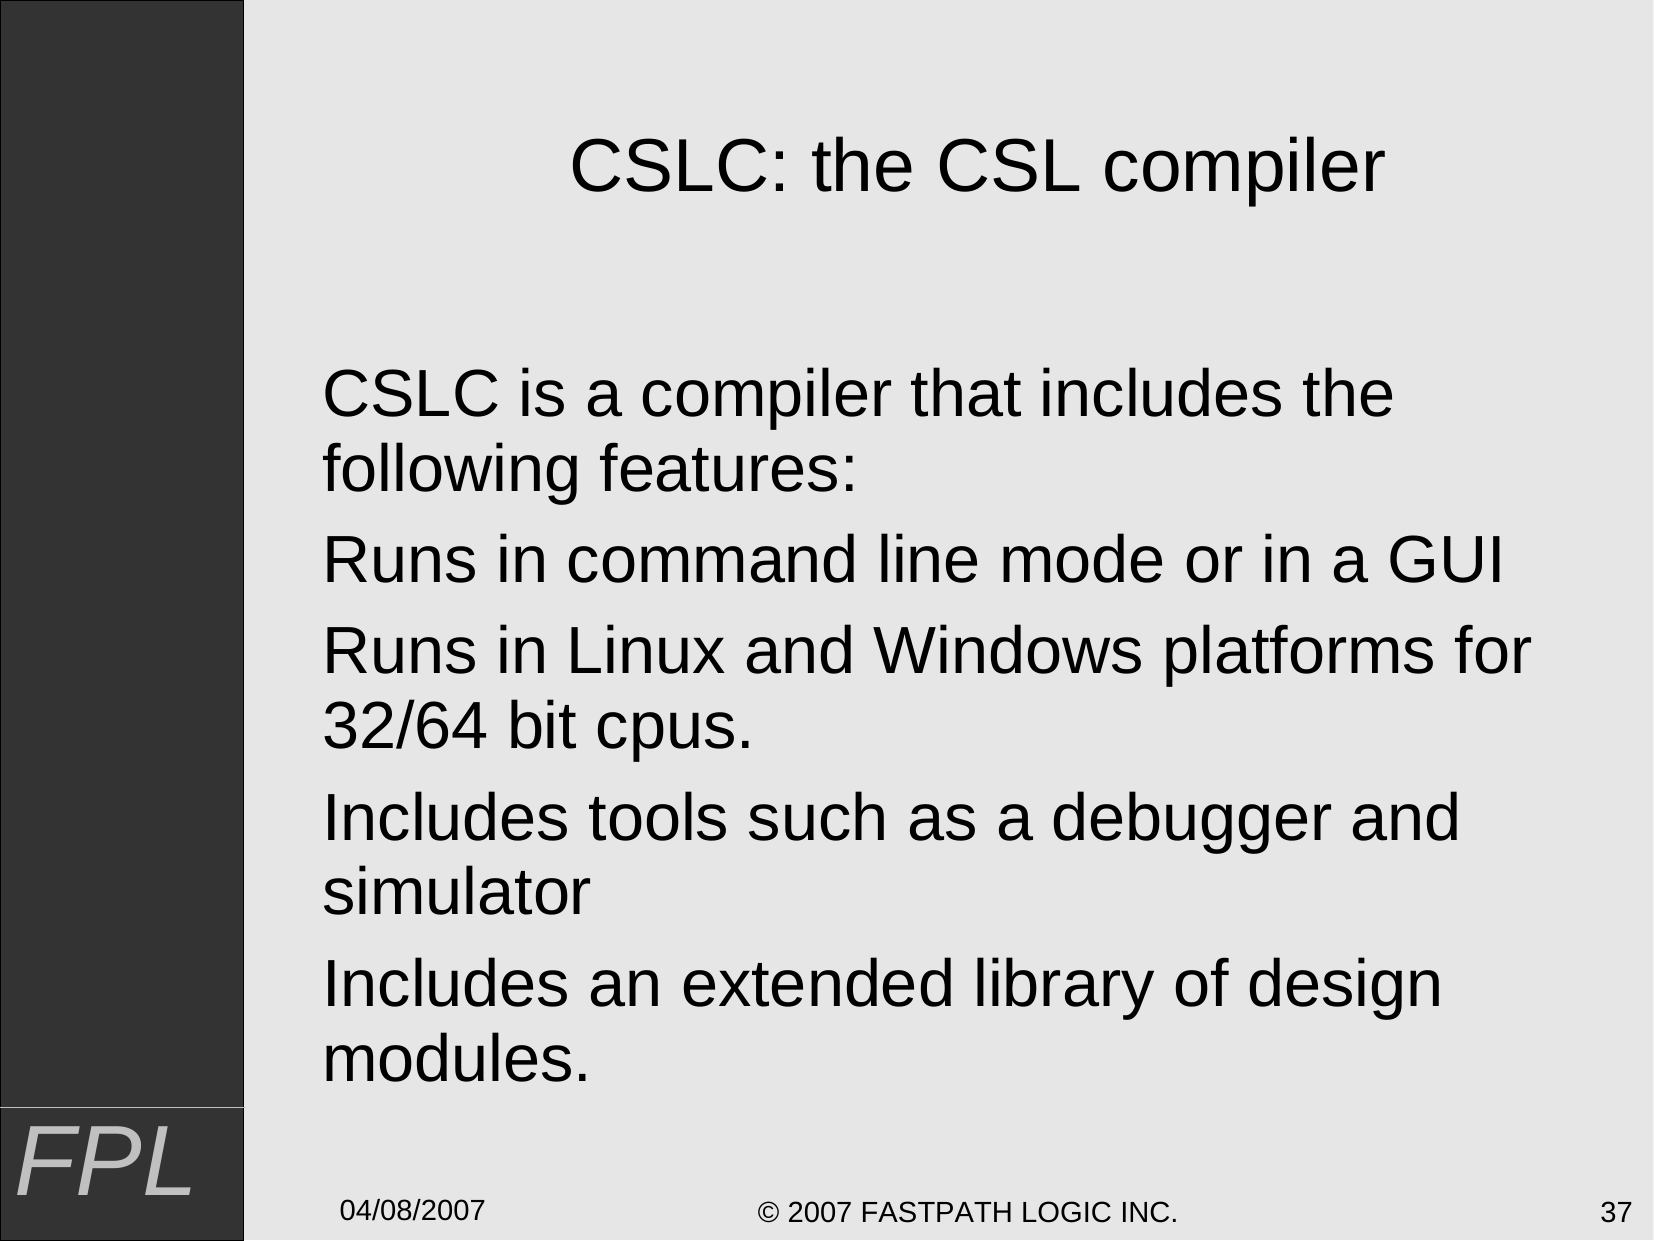

# CSLC: the CSL compiler
CSLC is a compiler that includes the following features:
Runs in command line mode or in a GUI
Runs in Linux and Windows platforms for 32/64 bit cpus.
Includes tools such as a debugger and simulator
Includes an extended library of design modules.
04/08/2007
37
© 2007 FASTPATH LOGIC INC.